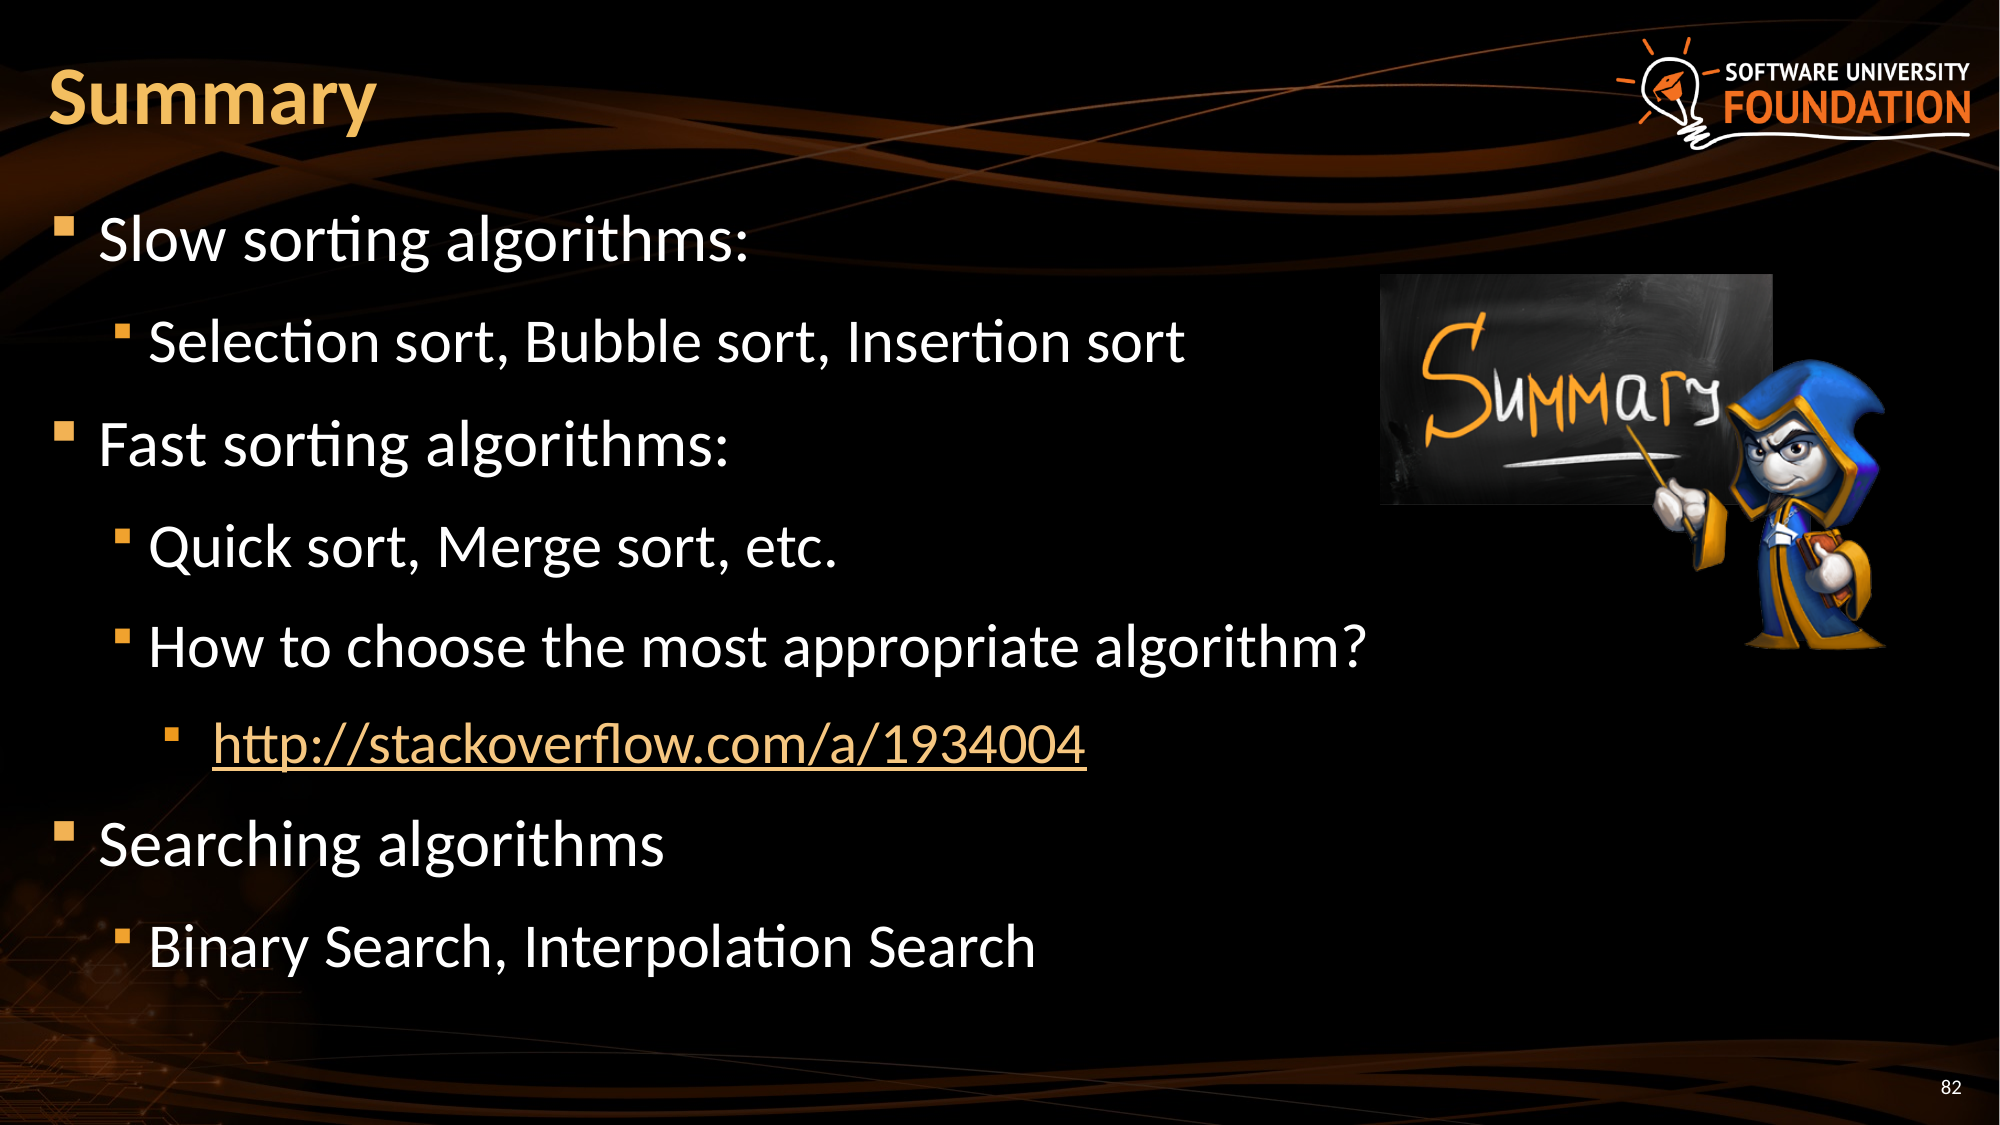

# Summary
Slow sorting algorithms:
Selection sort, Bubble sort, Insertion sort
Fast sorting algorithms:
Quick sort, Merge sort, etc.
How to choose the most appropriate algorithm?
 http://stackoverflow.com/a/1934004
Searching algorithms
Binary Search, Interpolation Search